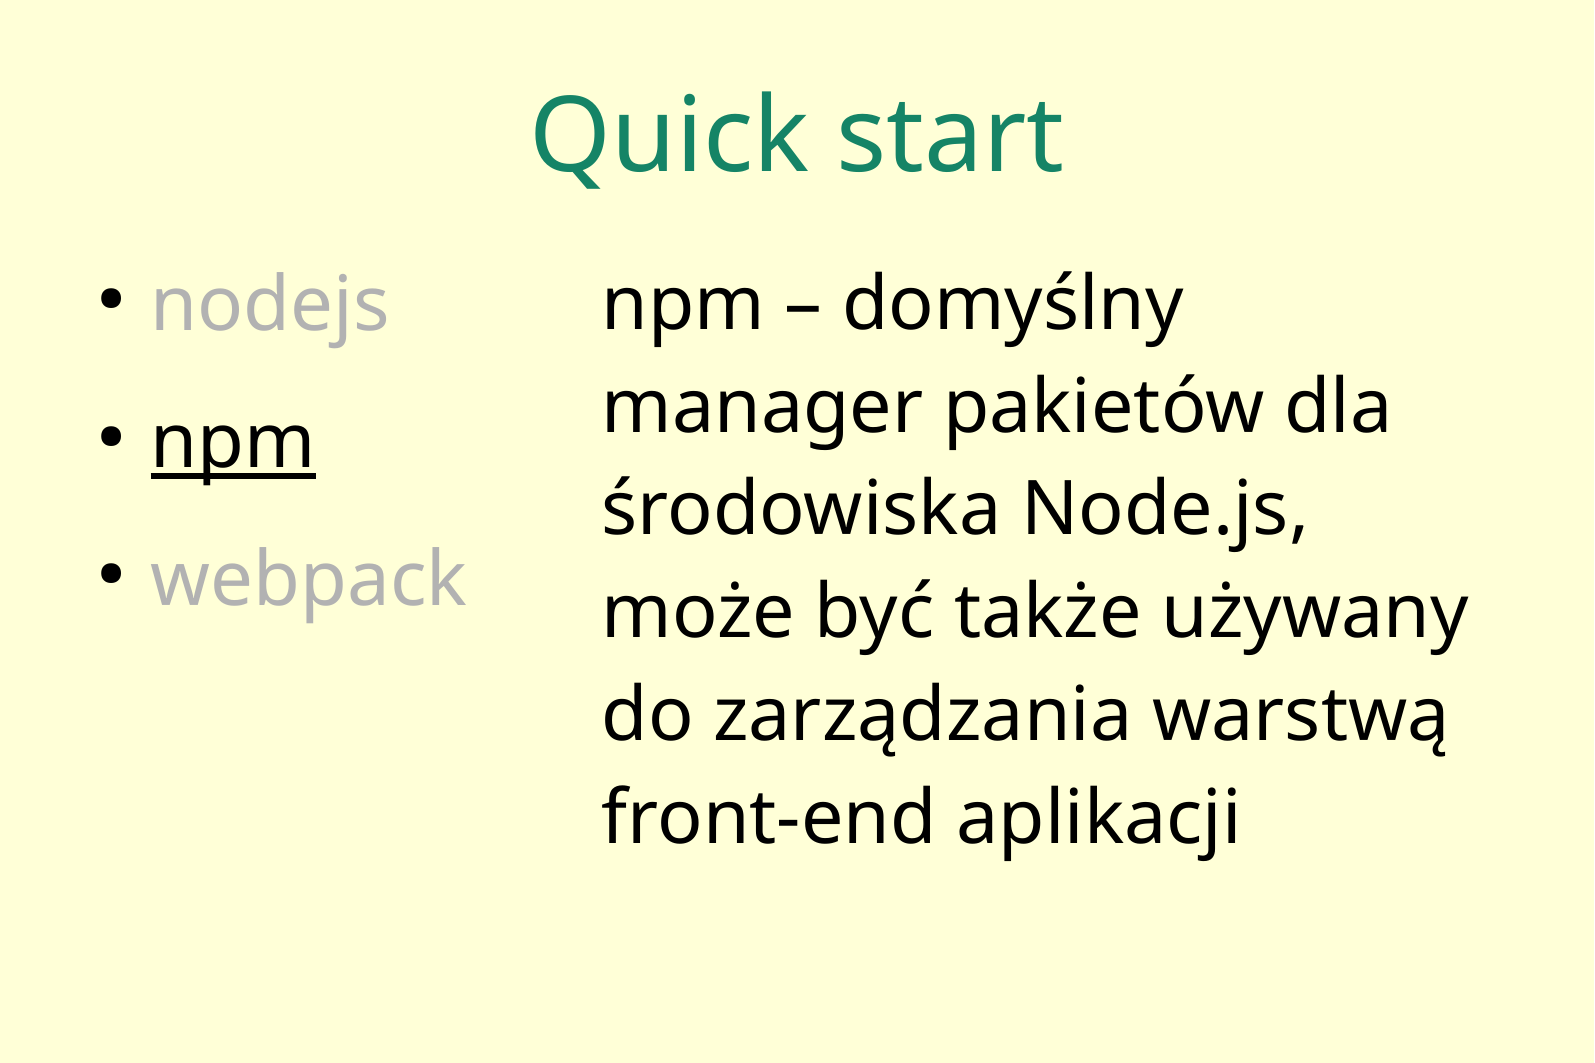

# Quick start
nodejs
npm
webpack
npm – domyślny manager pakietów dla środowiska Node.js, może być także używany do zarządzania warstwą front-end aplikacji